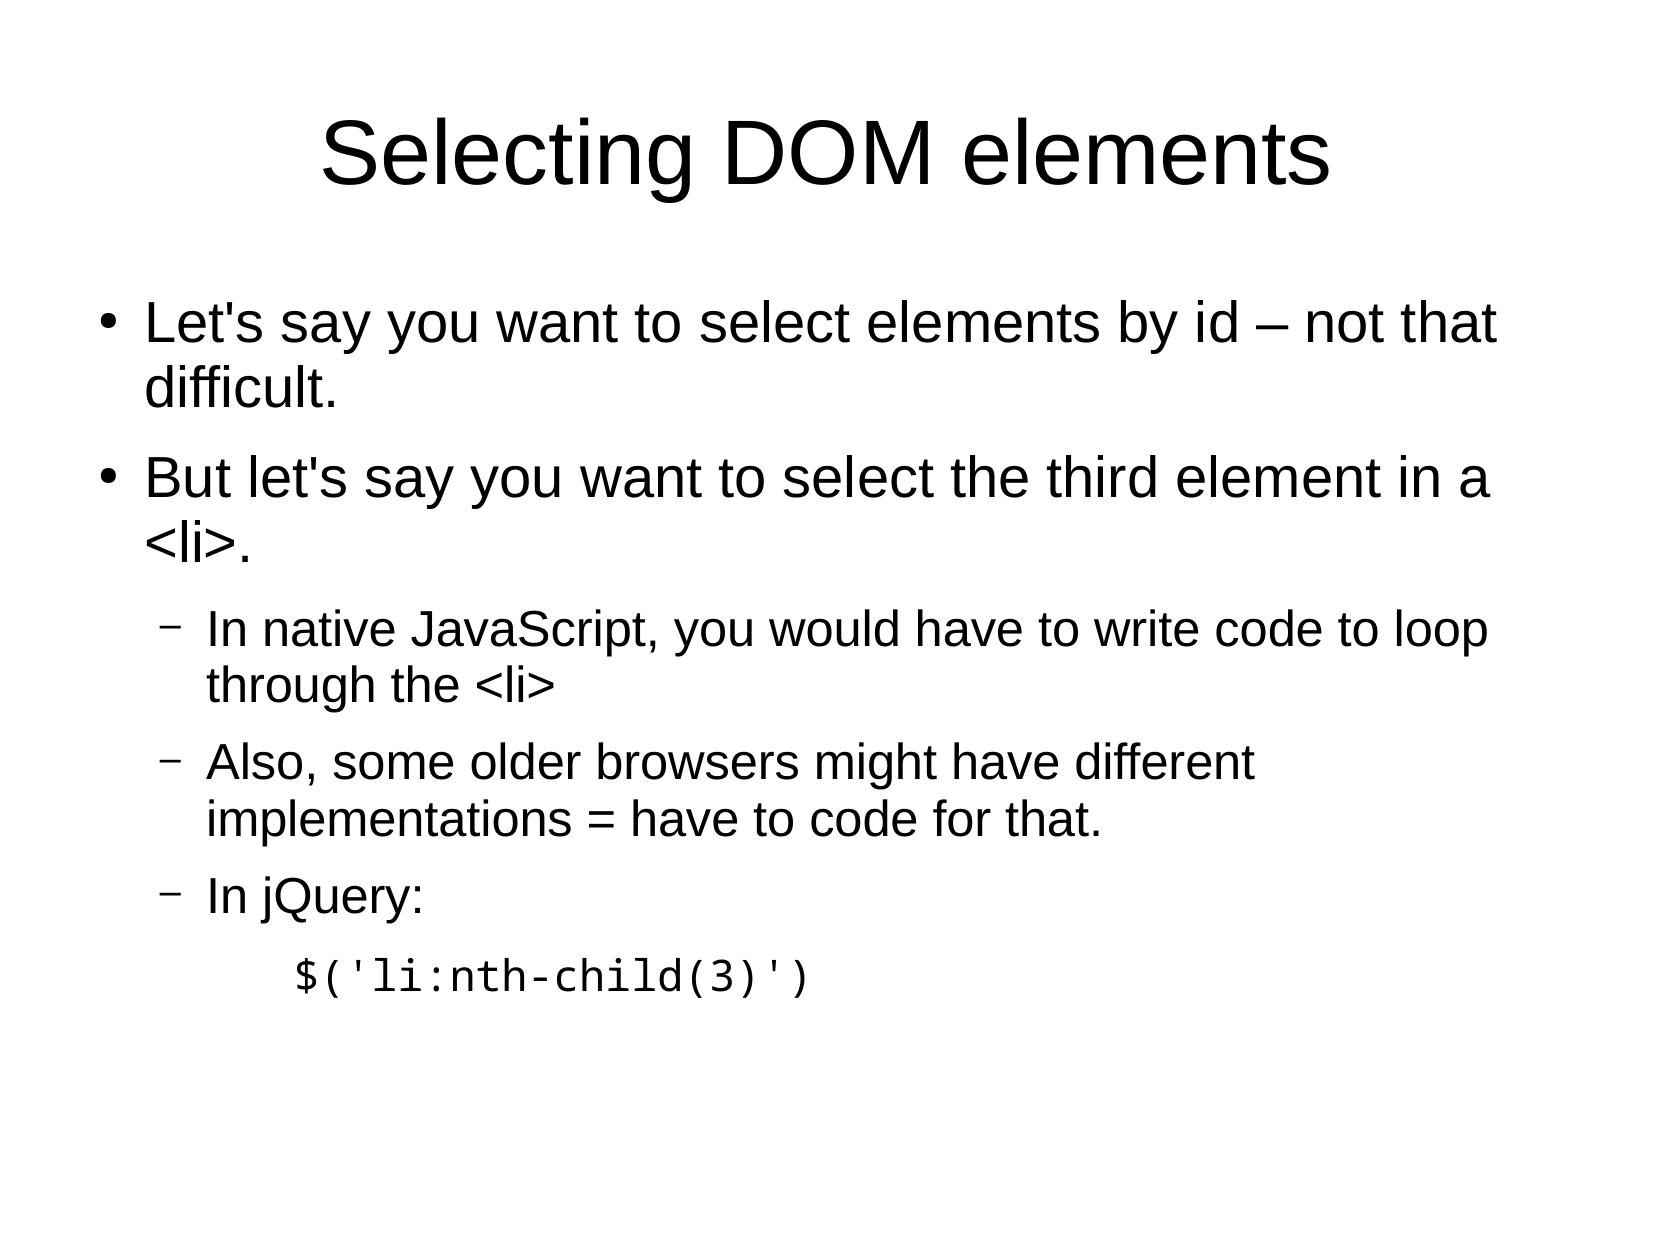

# Selecting DOM elements
Let's say you want to select elements by id – not that difficult.
But let's say you want to select the third element in a <li>.
In native JavaScript, you would have to write code to loop through the <li>
Also, some older browsers might have different implementations = have to code for that.
In jQuery:
 $('li:nth-child(3)')